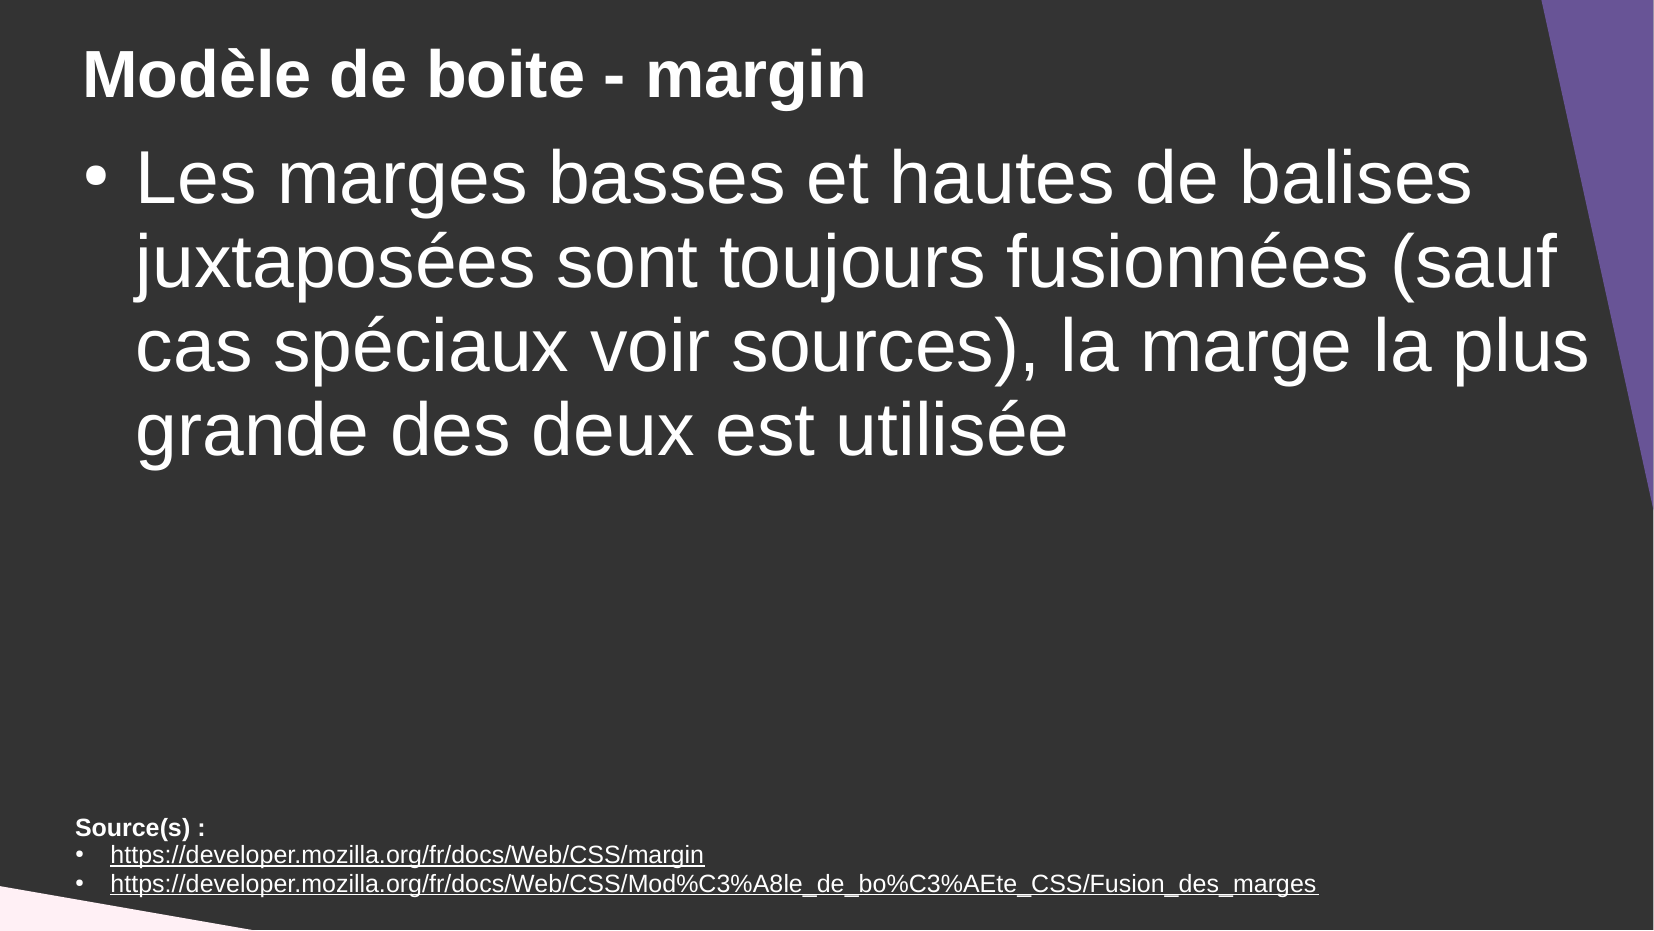

# Modèle de boite - margin
Les marges basses et hautes de balises juxtaposées sont toujours fusionnées (sauf cas spéciaux voir sources), la marge la plus grande des deux est utilisée
Source(s) :
https://developer.mozilla.org/fr/docs/Web/CSS/margin
https://developer.mozilla.org/fr/docs/Web/CSS/Mod%C3%A8le_de_bo%C3%AEte_CSS/Fusion_des_marges